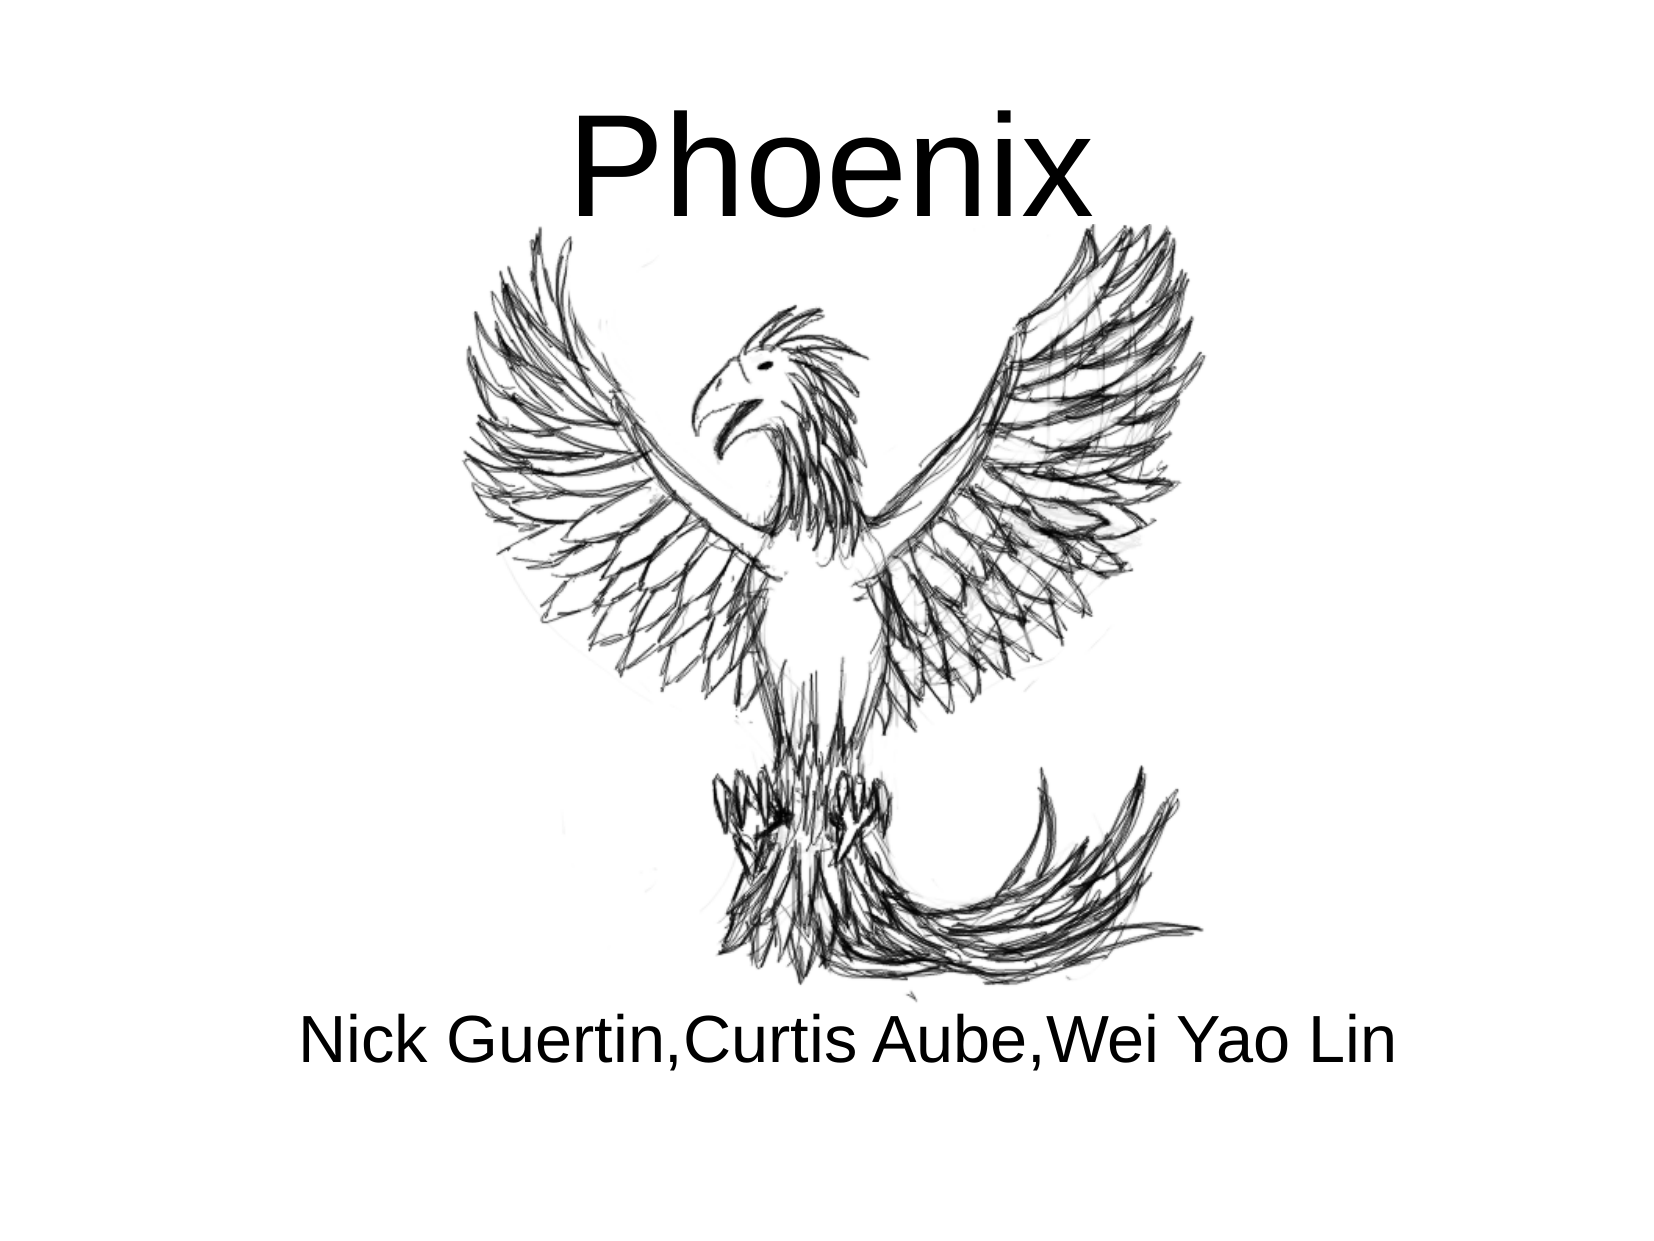

# Phoenix
Nick Guertin,Curtis Aube,Wei Yao Lin